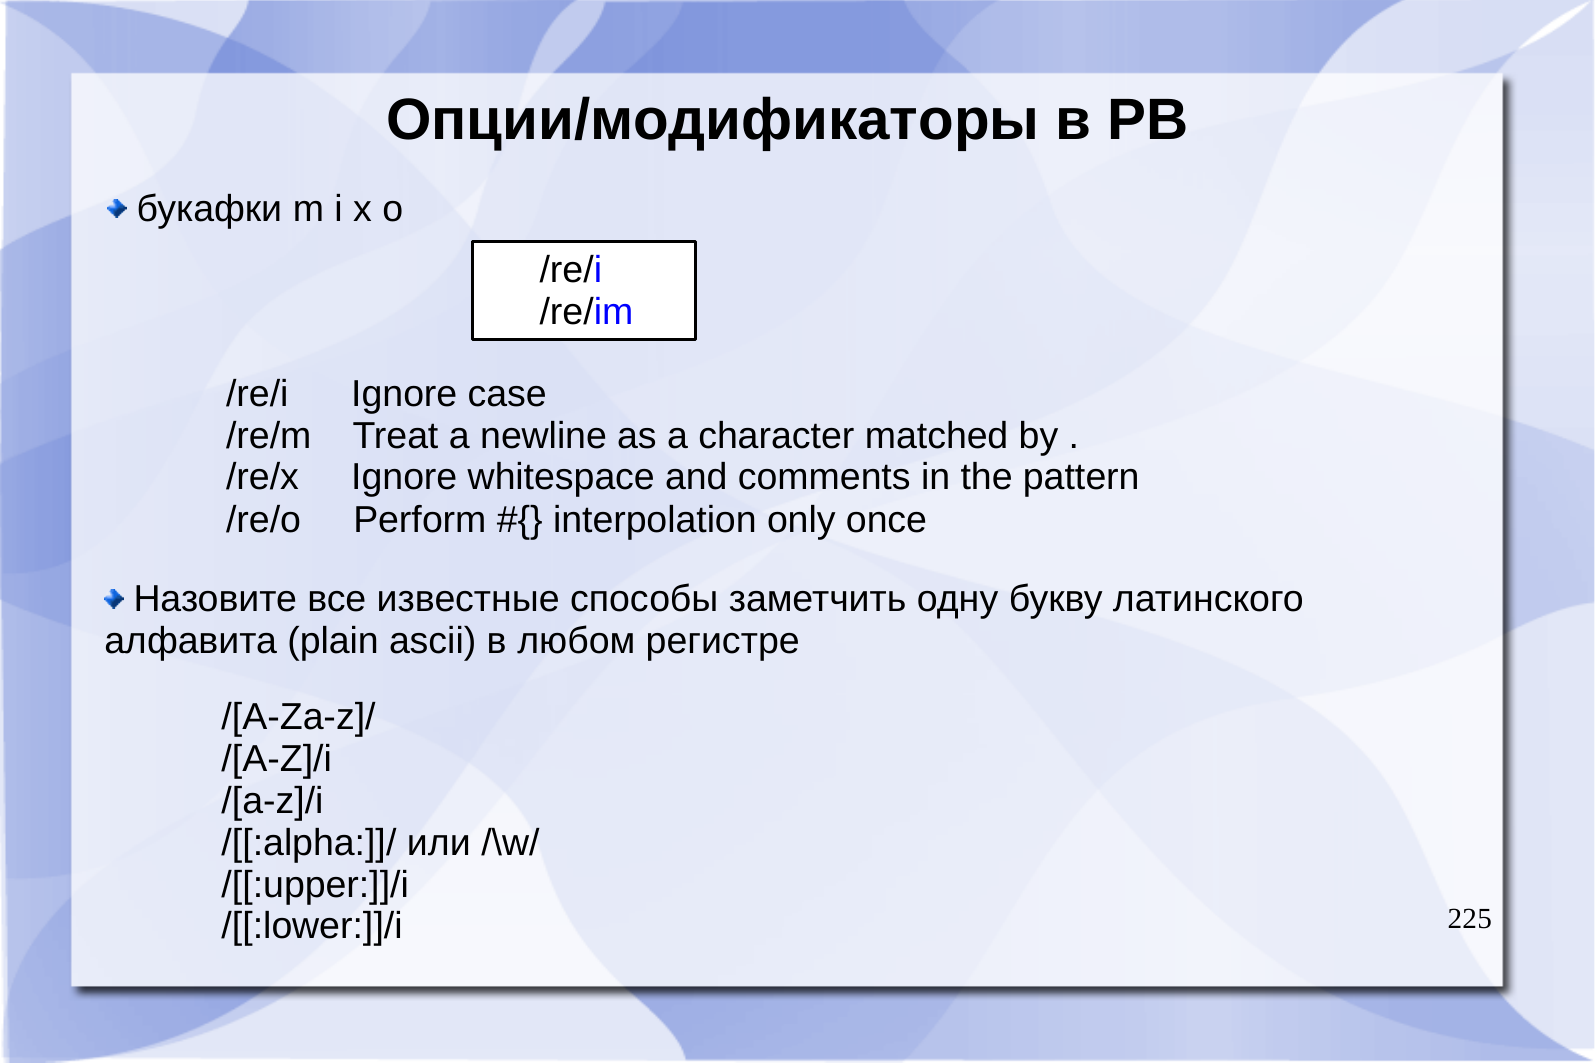

# Опции/модификаторы в РВ
 букафки m i x o
 /re/i
 /re/im
/re/i Ignore case
/re/m Treat a newline as a character matched by .
/re/x Ignore whitespace and comments in the pattern
/re/o Perform #{} interpolation only once
 Назовите все известные способы заметчить одну букву латинского алфавита (plain ascii) в любом регистре
/[A-Za-z]/
/[A-Z]/i
/[a-z]/i
/[[:alpha:]]/ или /\w/
/[[:upper:]]/i
/[[:lower:]]/i
225